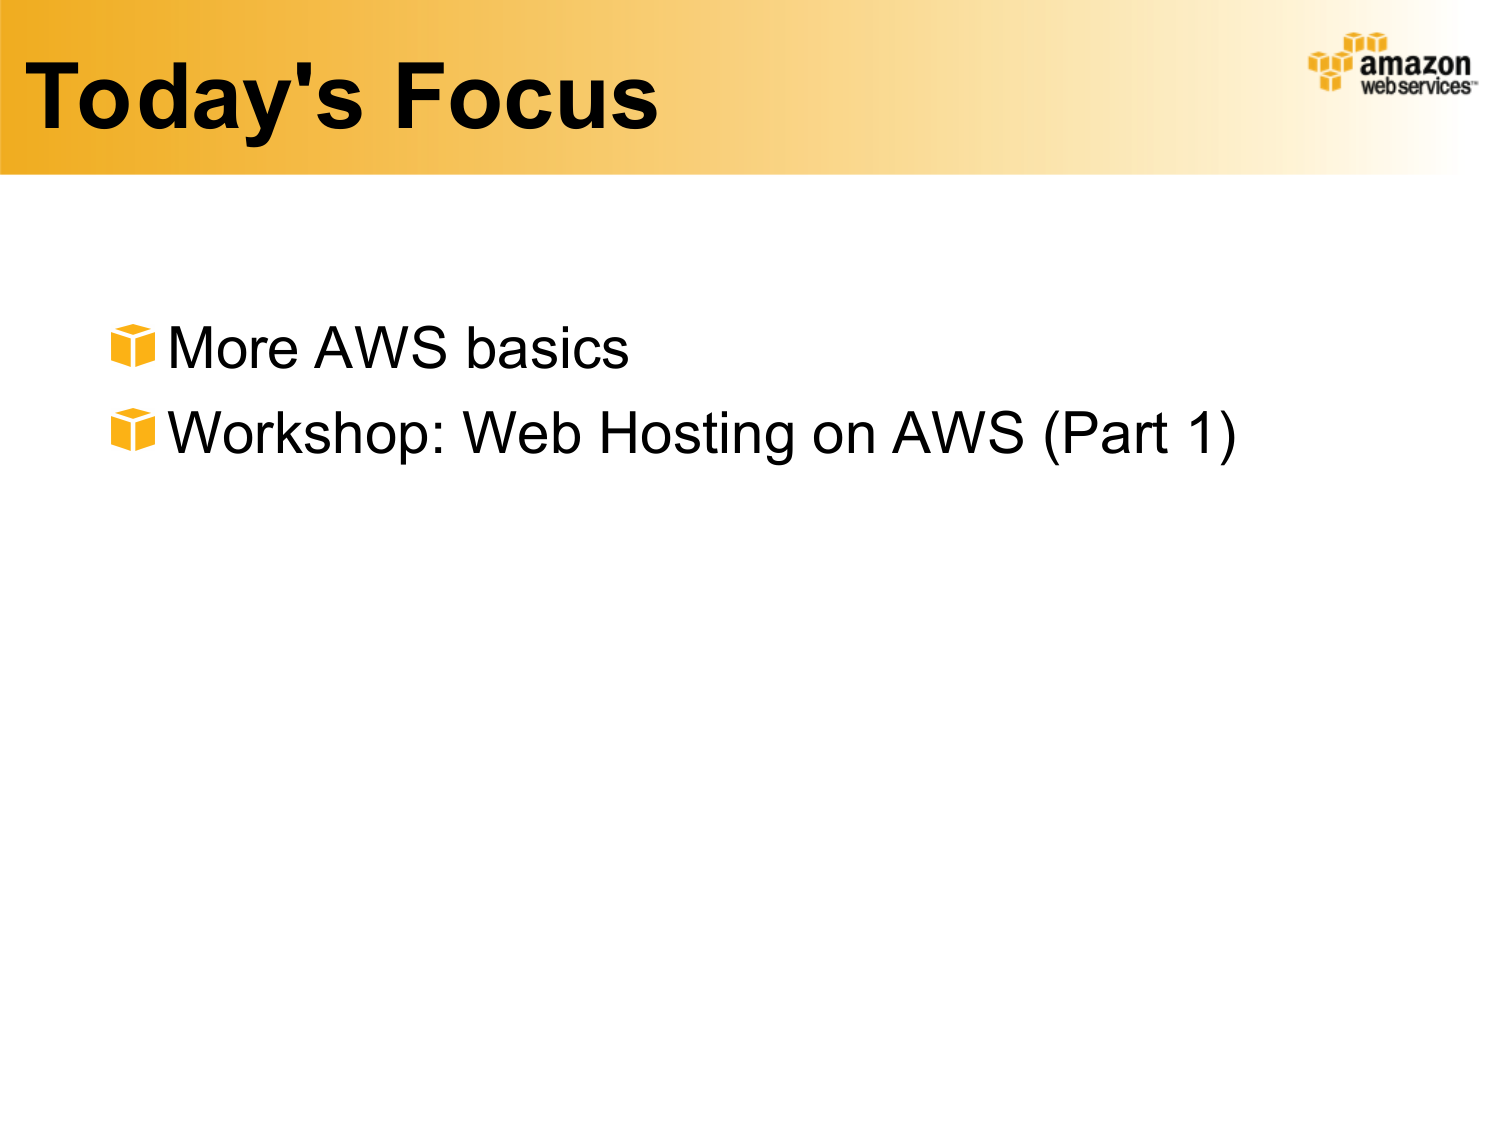

# Today's Focus
More AWS basics
Workshop: Web Hosting on AWS (Part 1)